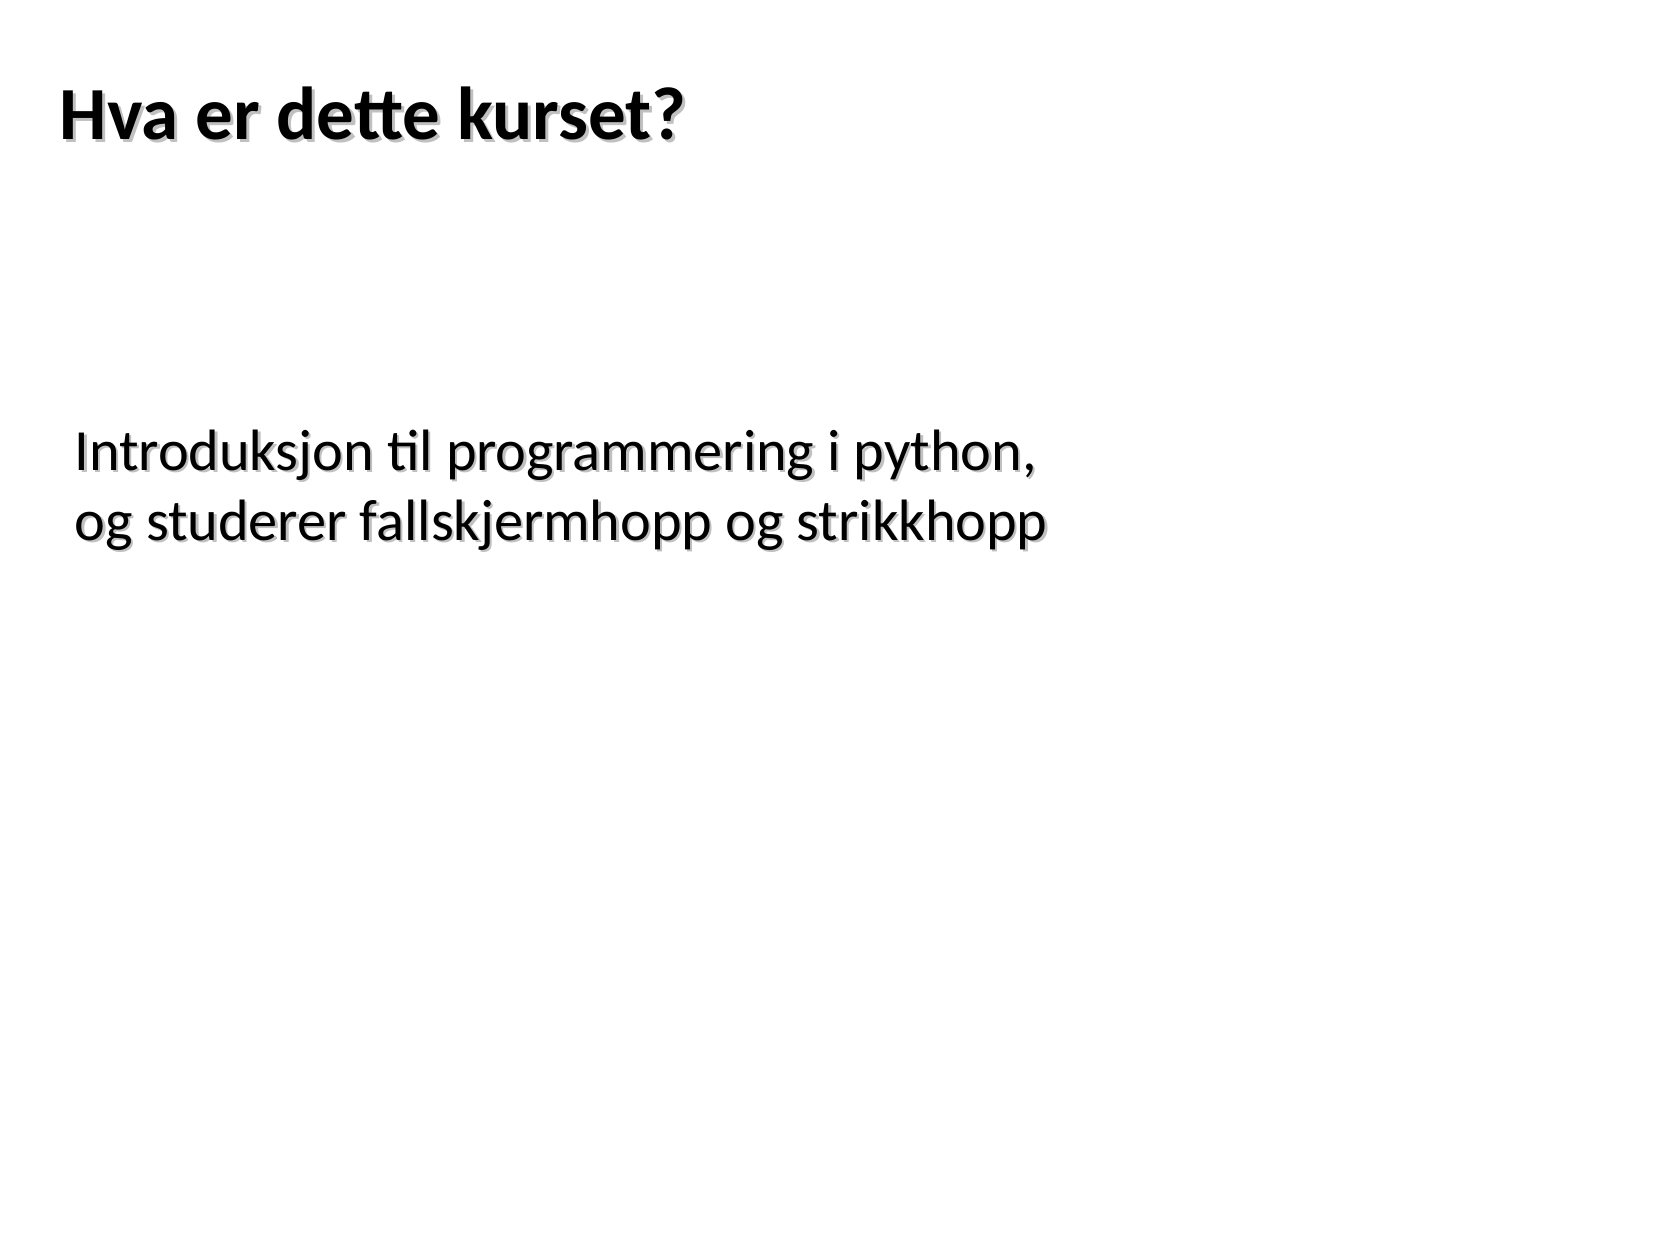

Hva er dette kurset?
Introduksjon til programmering i python,
og studerer fallskjermhopp og strikkhopp